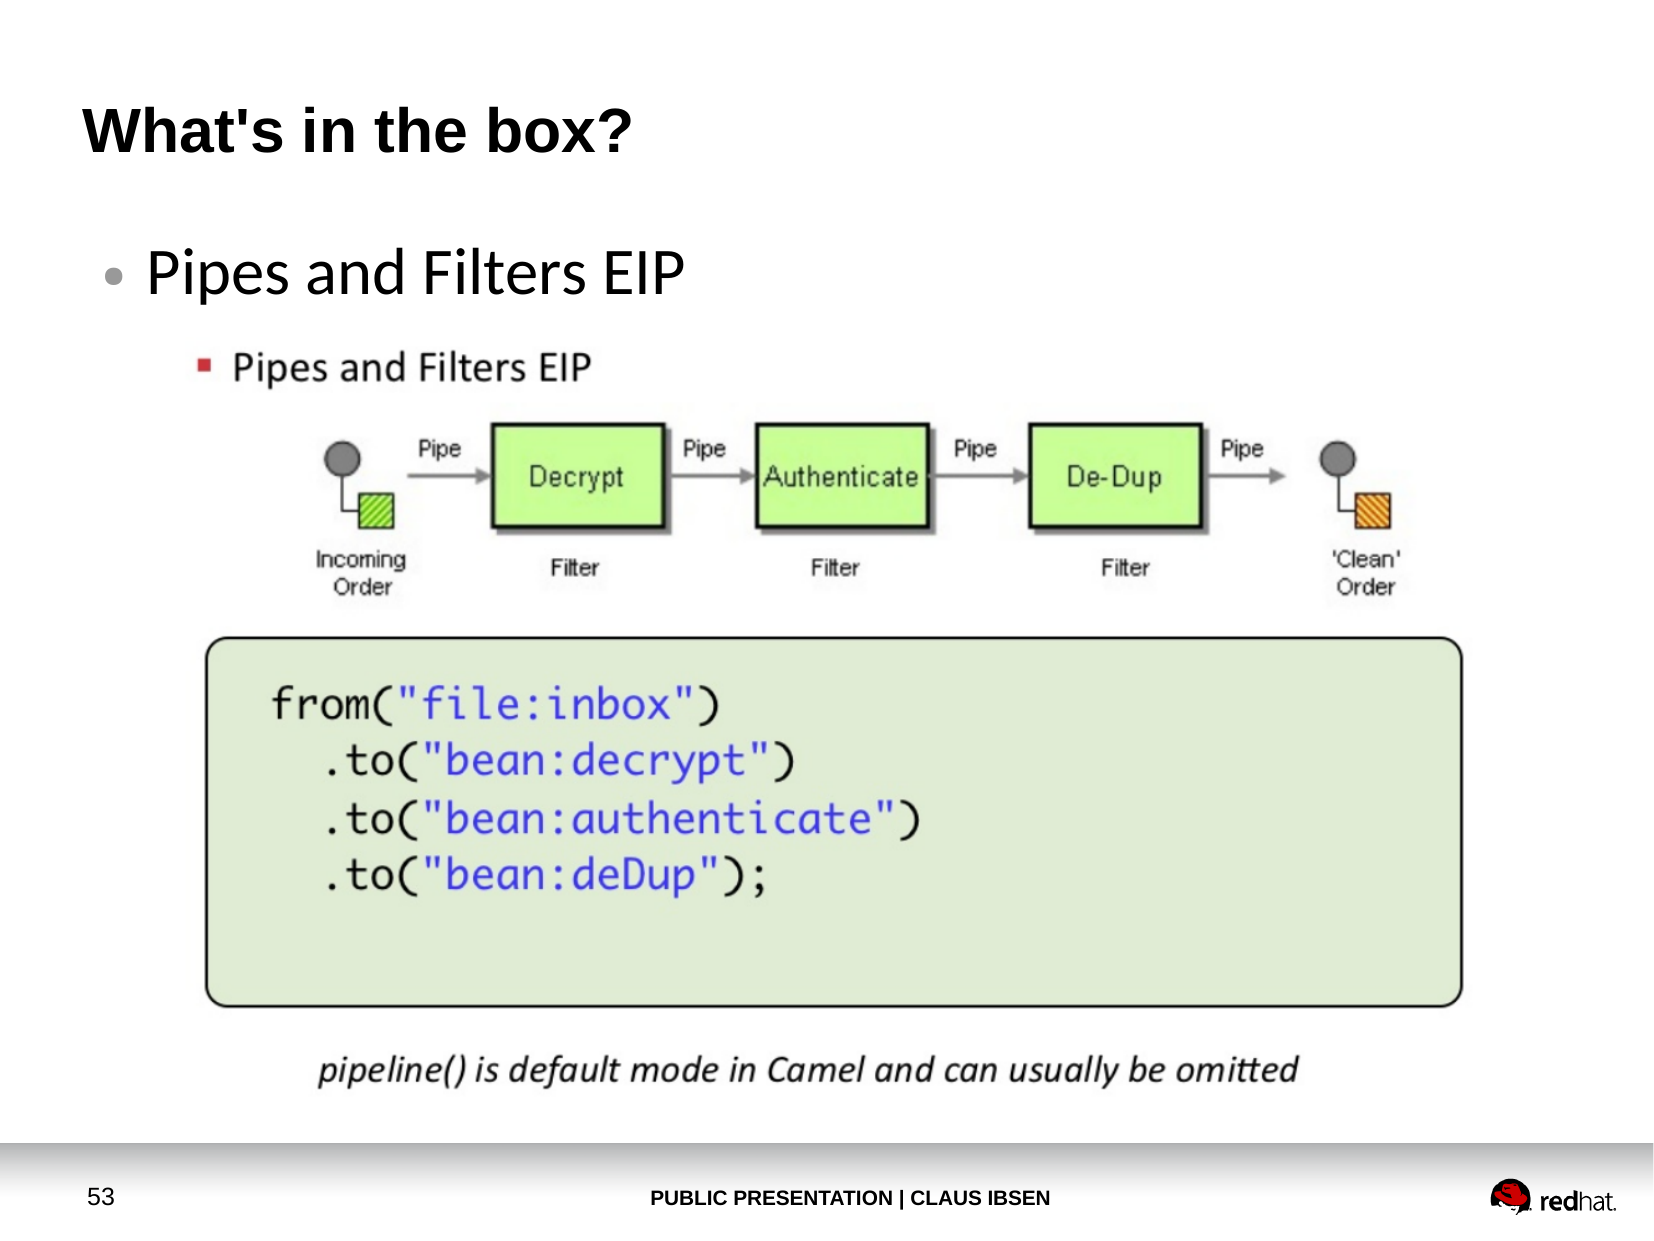

# What's in the box?
Pipes and Filters EIP